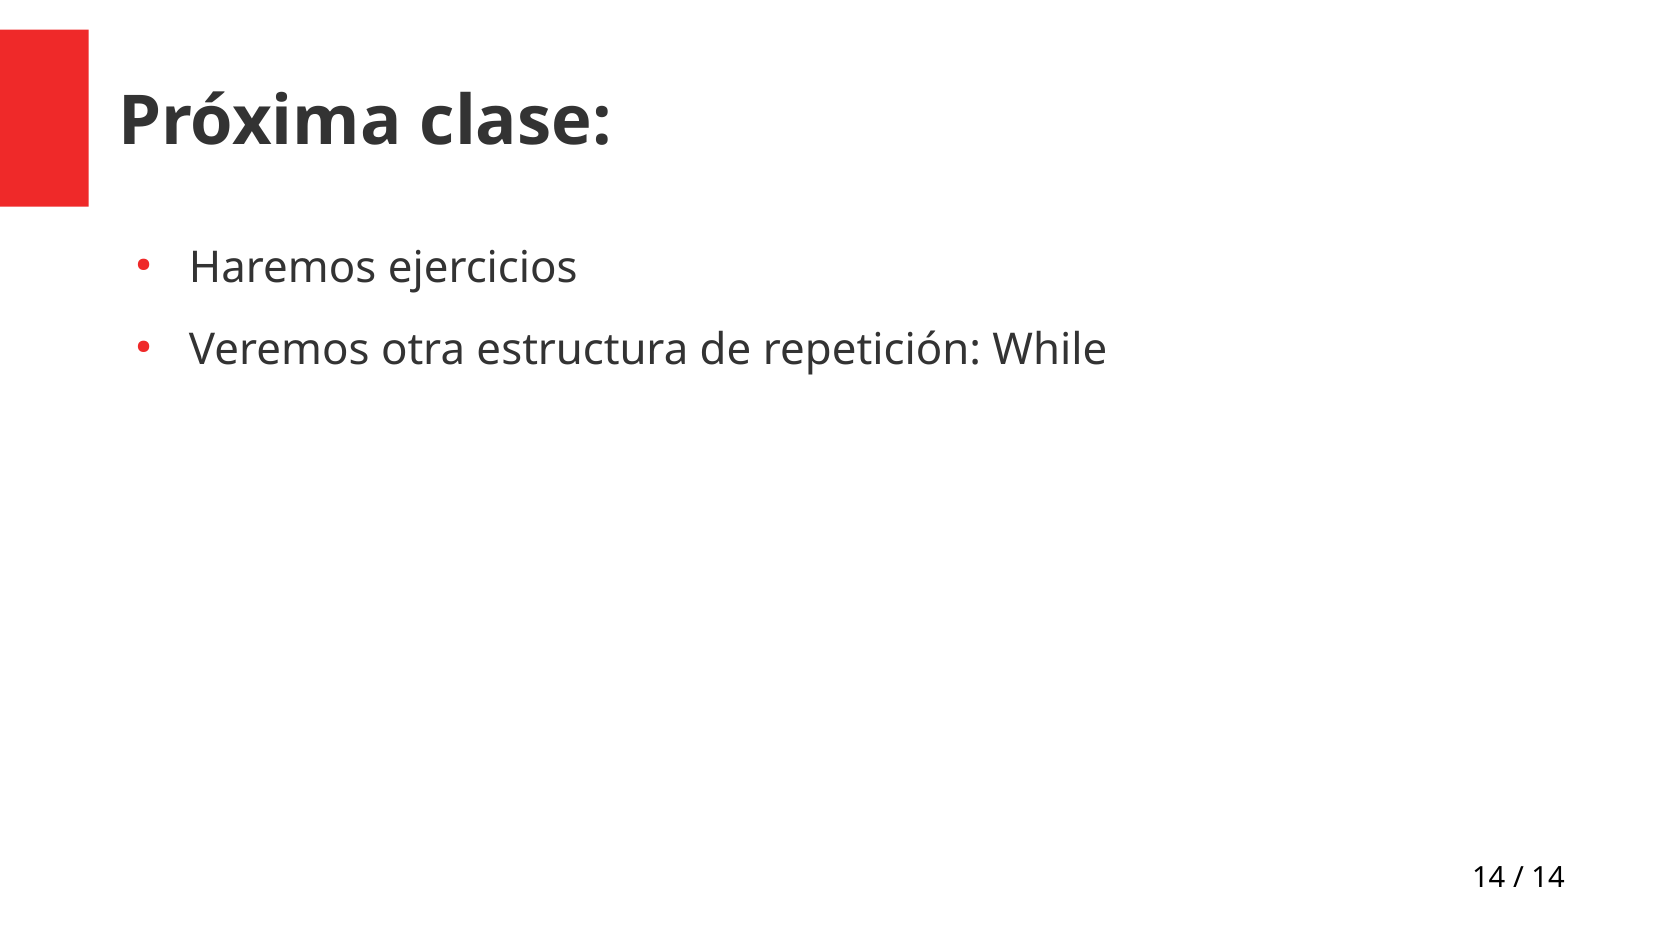

# Próxima clase:
Haremos ejercicios
Veremos otra estructura de repetición: While
14